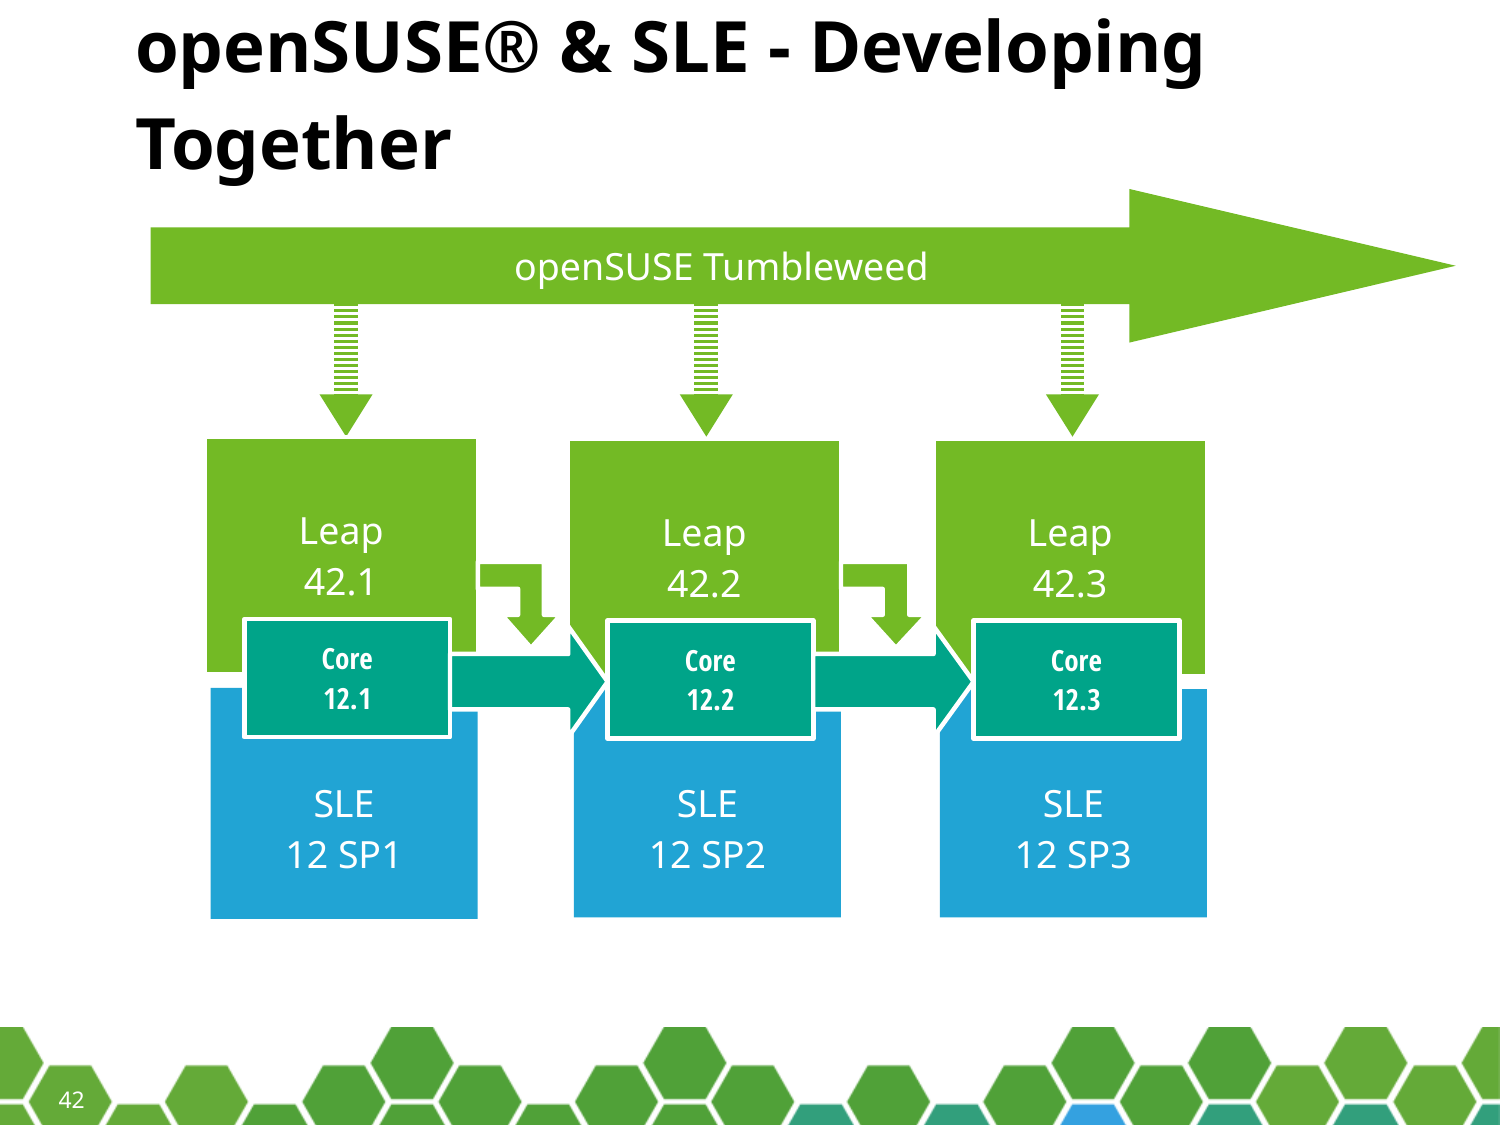

# openSUSE® & SLE - Developing Together
openSUSE Tumbleweed
Leap
42.1
Leap
42.2
Leap
42.3
Core
12.1
Core
12.2
Core
12.3
SLE
12 SP1
SLE
12 SP2
SLE
12 SP3